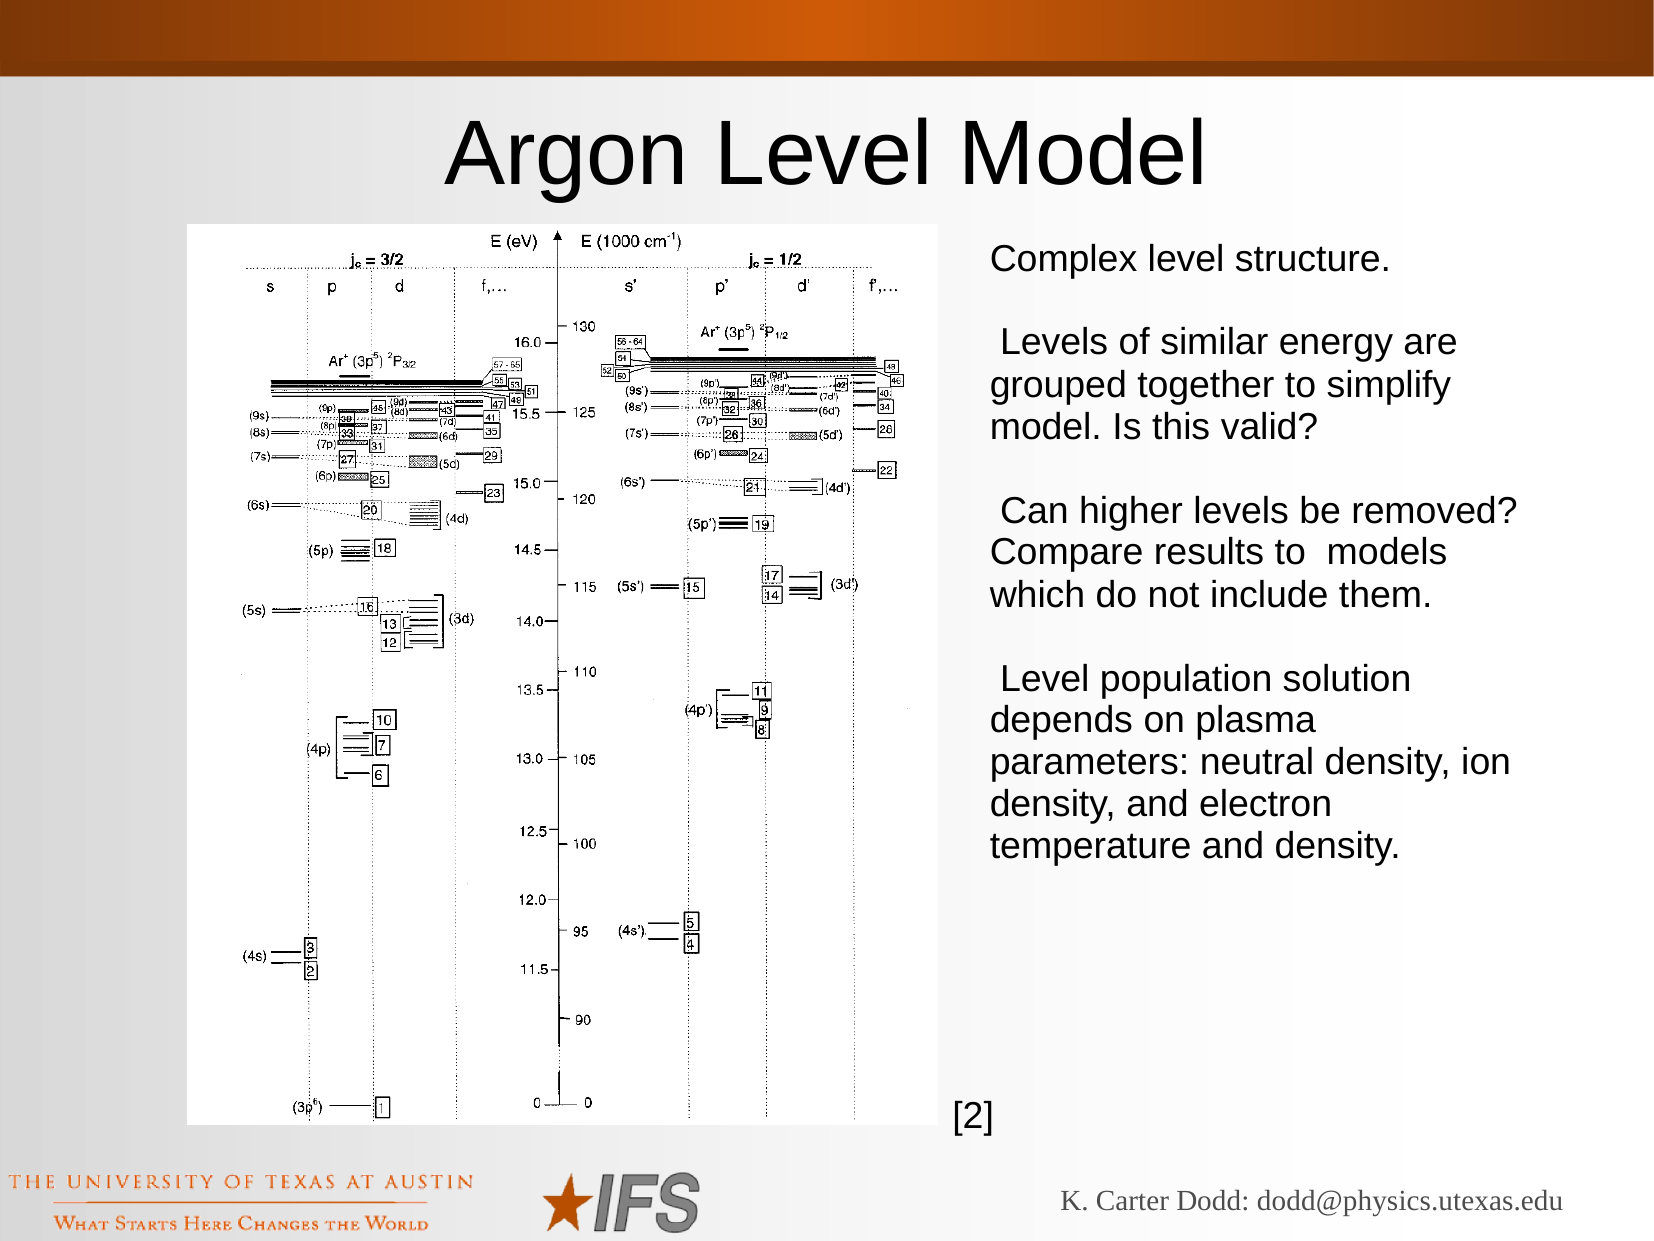

# Argon Level Model
Complex level structure.
 Levels of similar energy are grouped together to simplify model. Is this valid?
 Can higher levels be removed? Compare results to models which do not include them.
 Level population solution depends on plasma parameters: neutral density, ion density, and electron temperature and density.
[2]